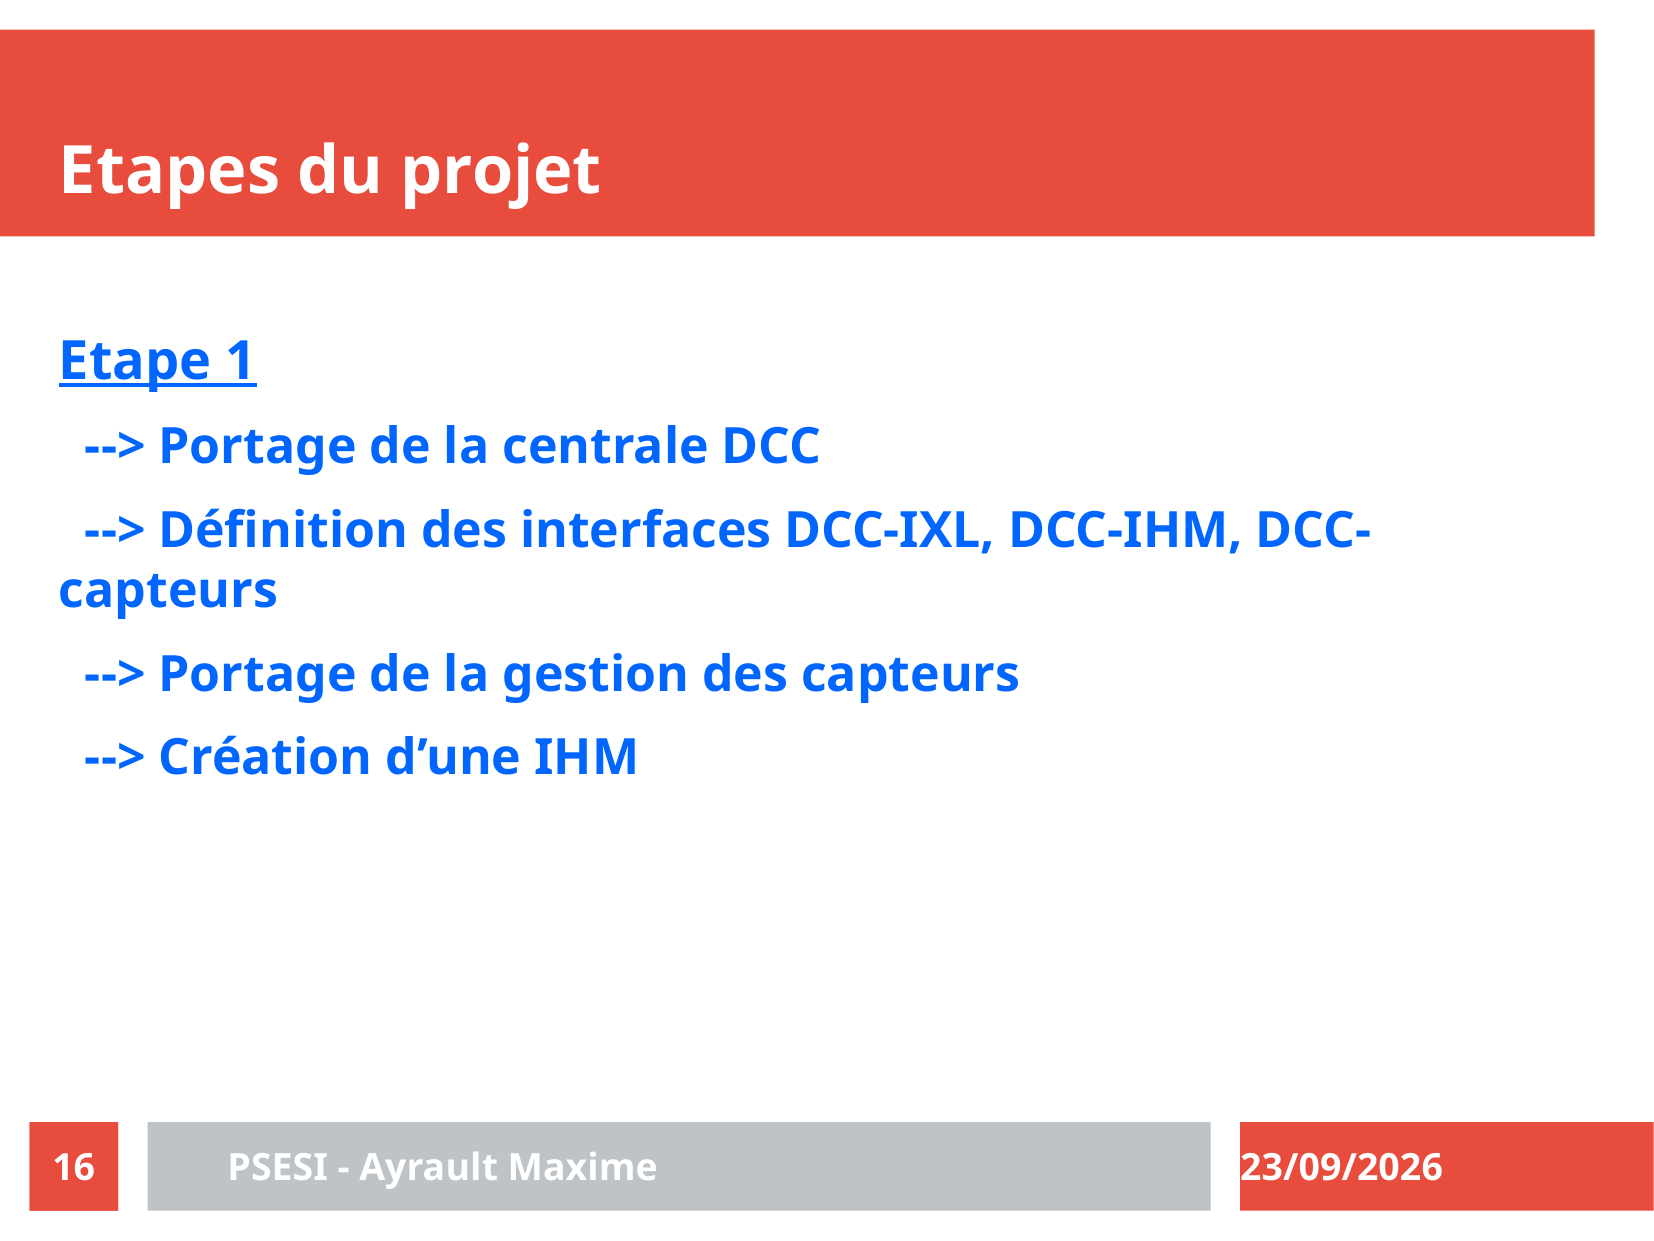

# Etapes du projet
Etape 1
 --> Portage de la centrale DCC
 --> Définition des interfaces DCC-IXL, DCC-IHM, DCC-capteurs
 --> Portage de la gestion des capteurs
 --> Création d’une IHM
PSESI - Ayrault Maxime